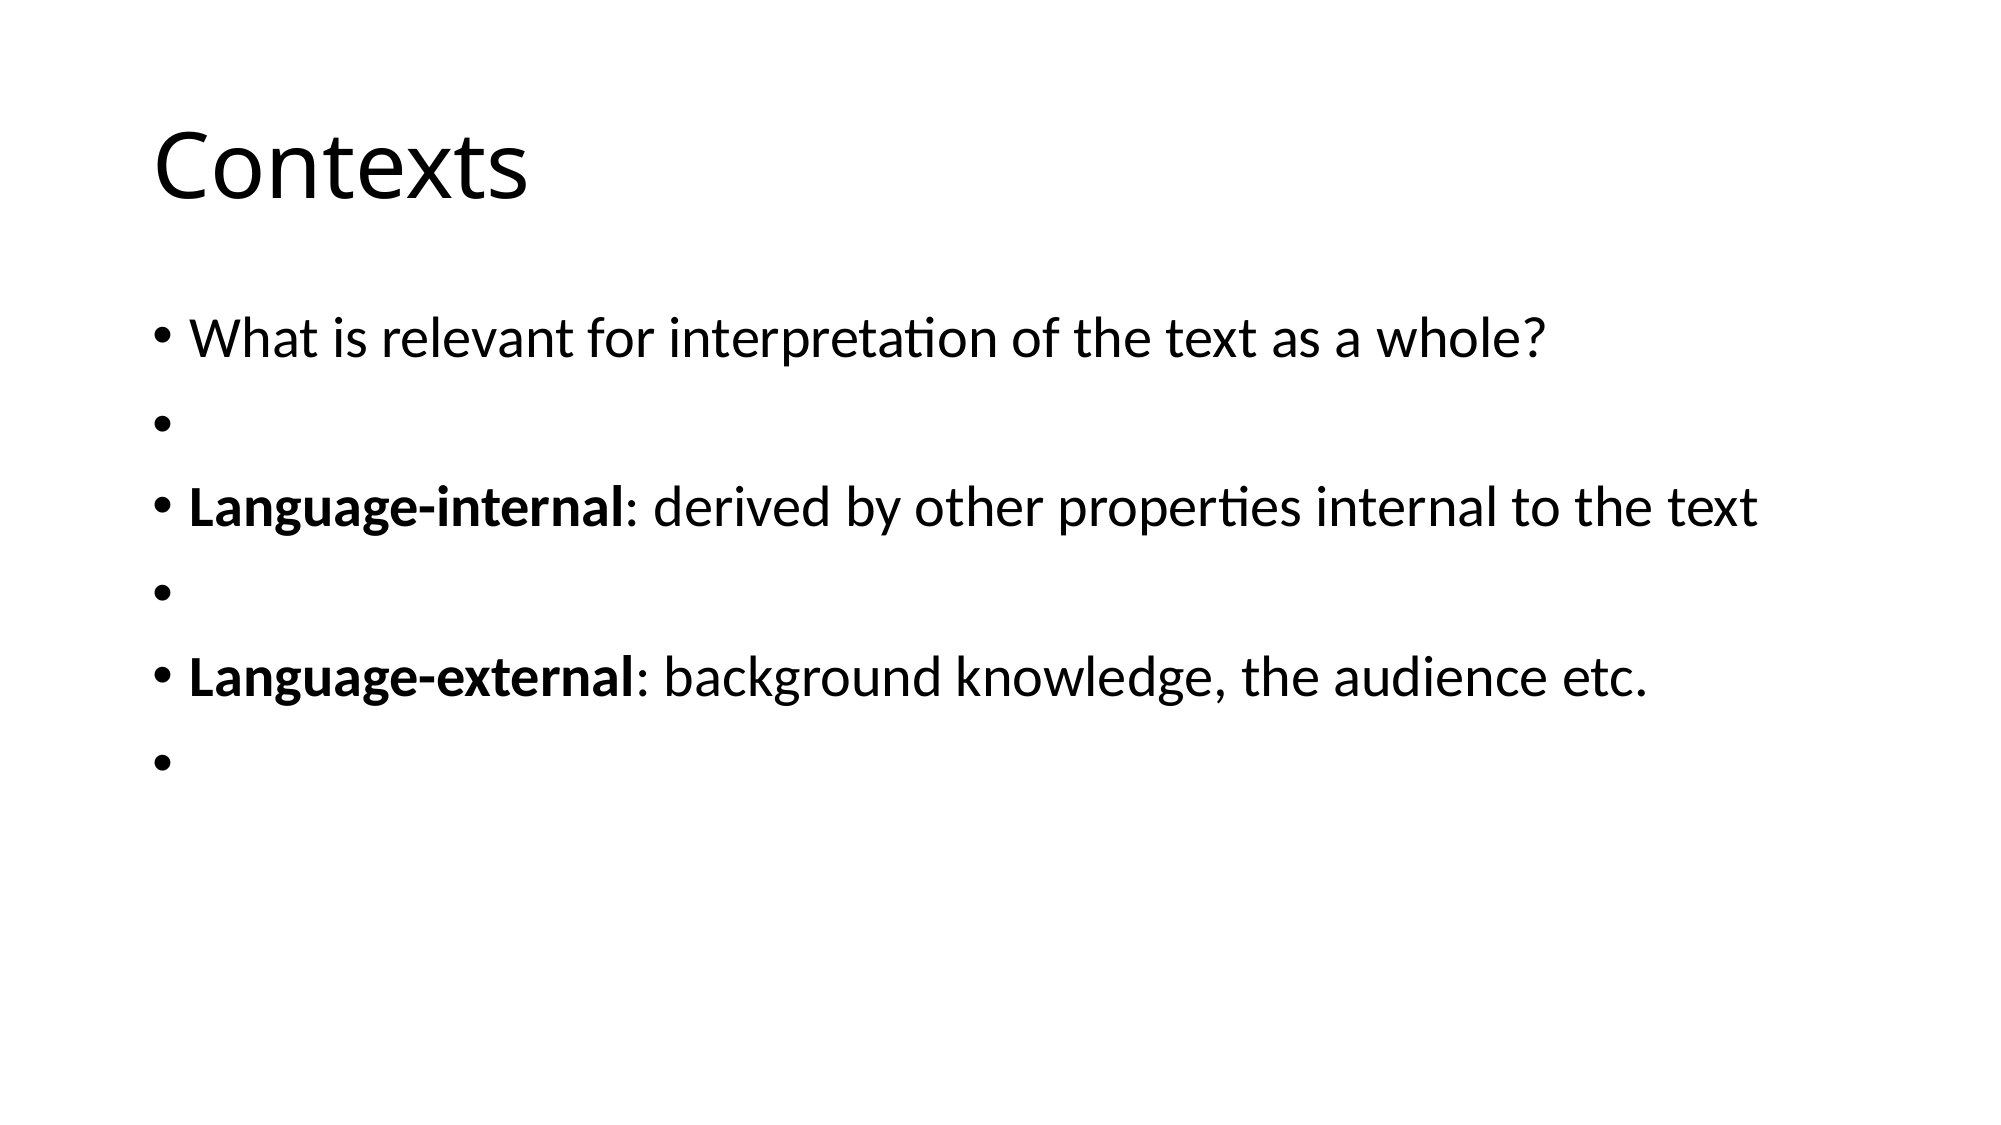

# Contexts
What is relevant for interpretation of the text as a whole?
Language-internal: derived by other properties internal to the text
Language-external: background knowledge, the audience etc.